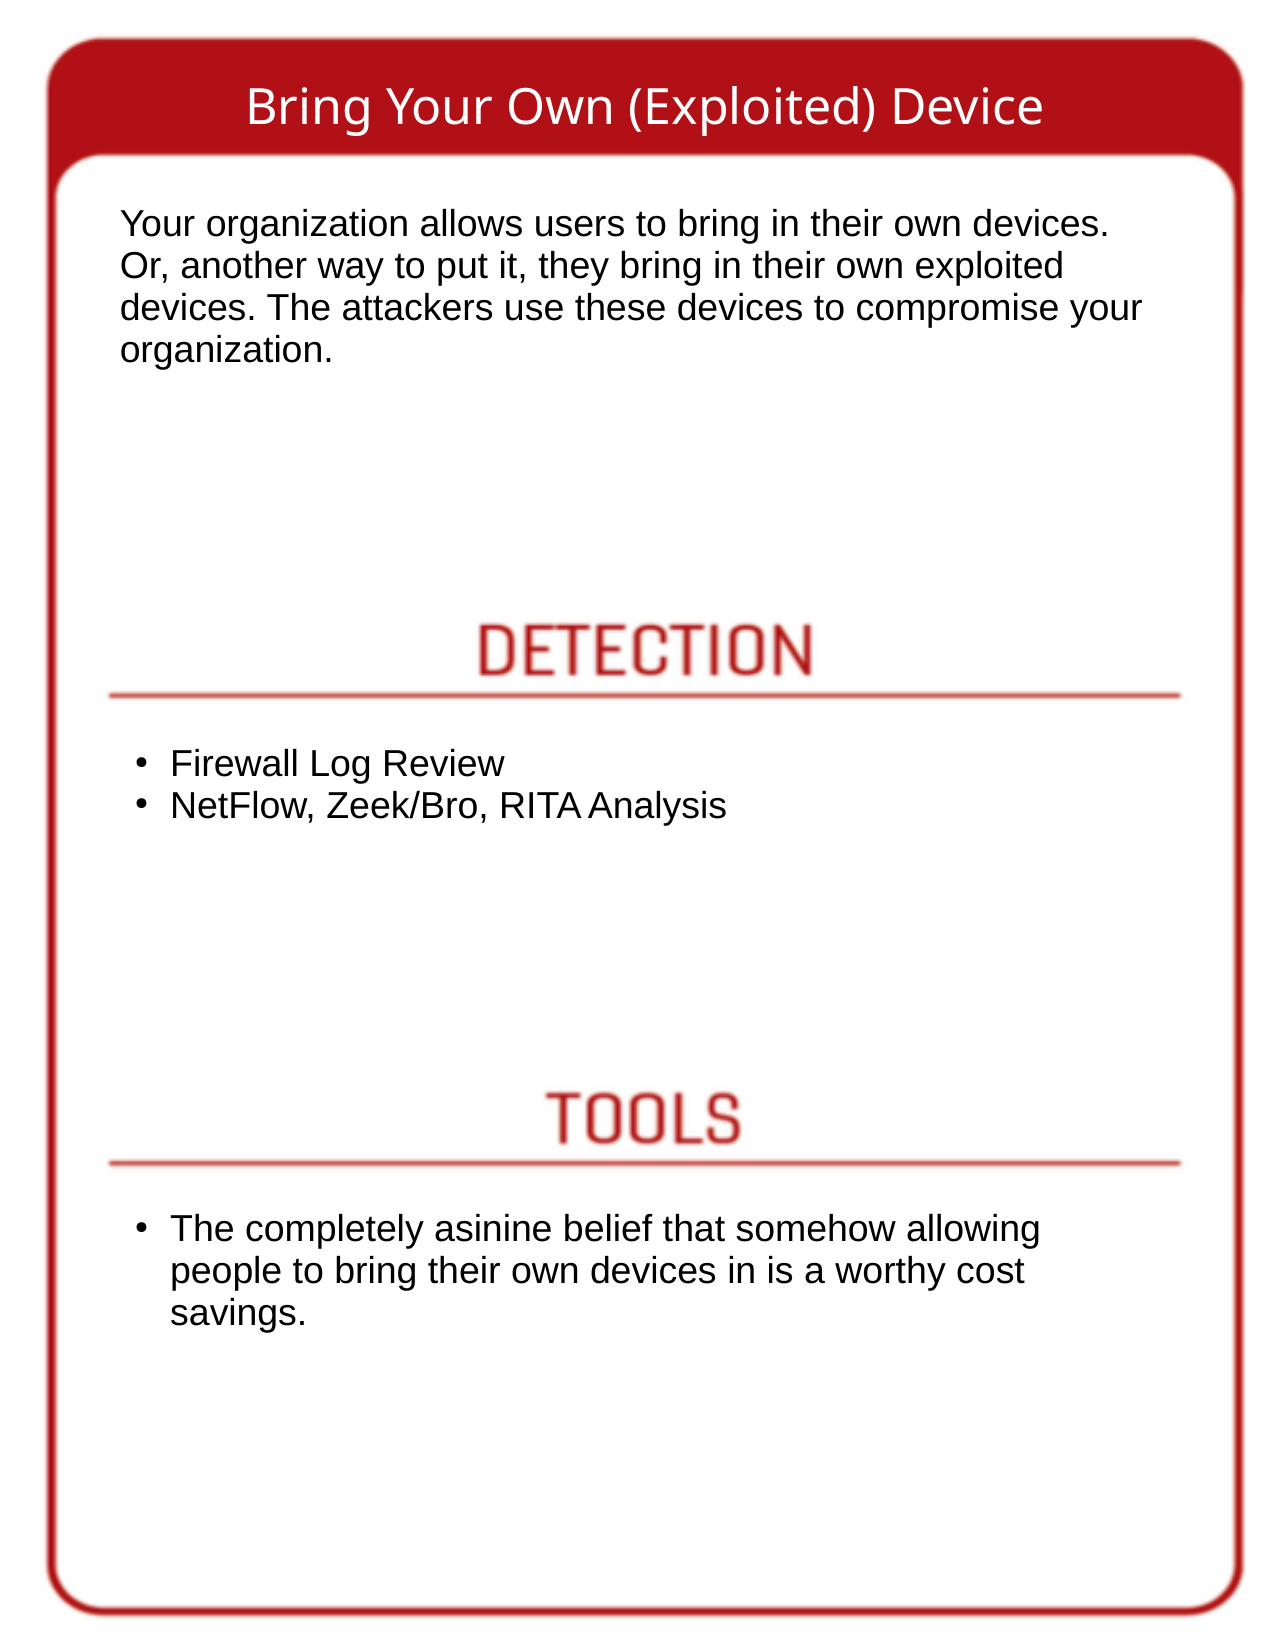

Bring Your Own (Exploited) Device
Your organization allows users to bring in their own devices. Or, another way to put it, they bring in their own exploited devices. The attackers use these devices to compromise your organization.
Firewall Log Review
NetFlow, Zeek/Bro, RITA Analysis
The completely asinine belief that somehow allowing people to bring their own devices in is a worthy cost savings.